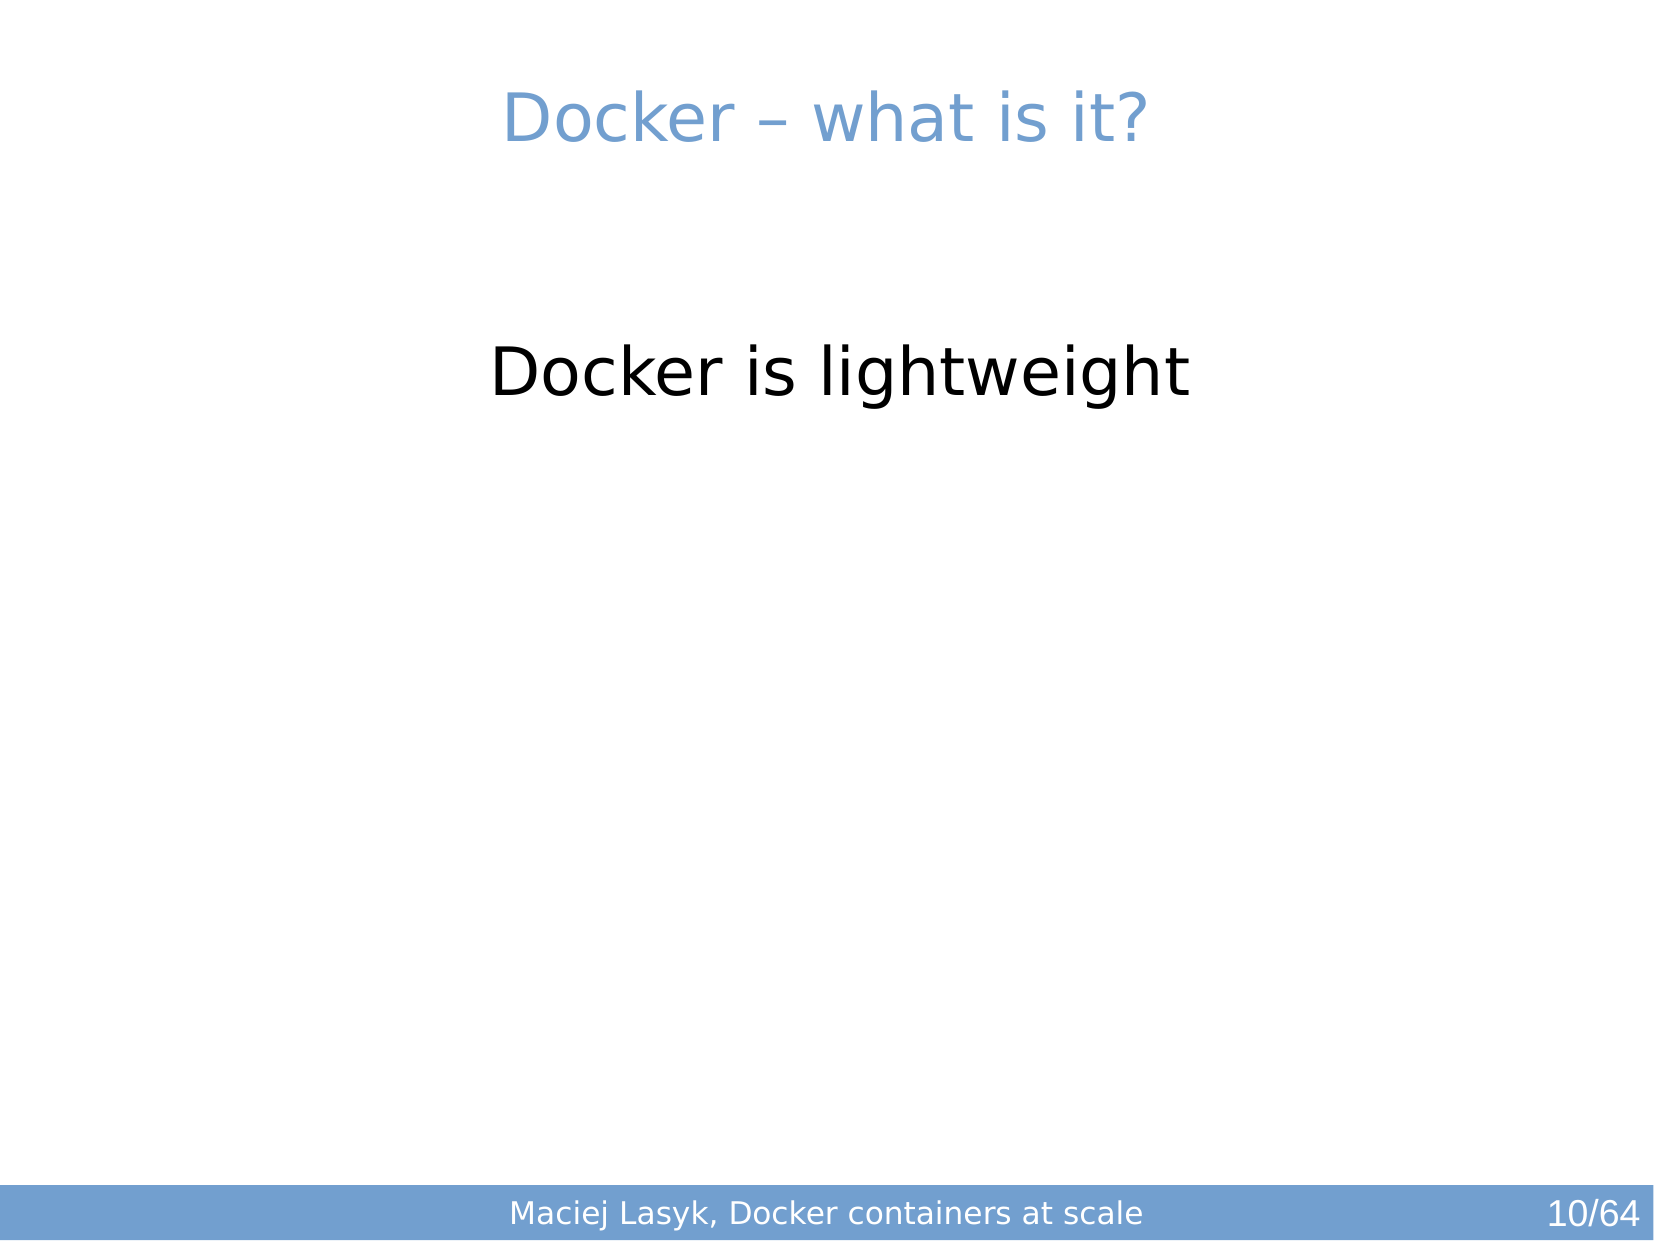

Docker – what is it?
Docker is lightweight
 10/64
Maciej Lasyk, Docker containers at scale